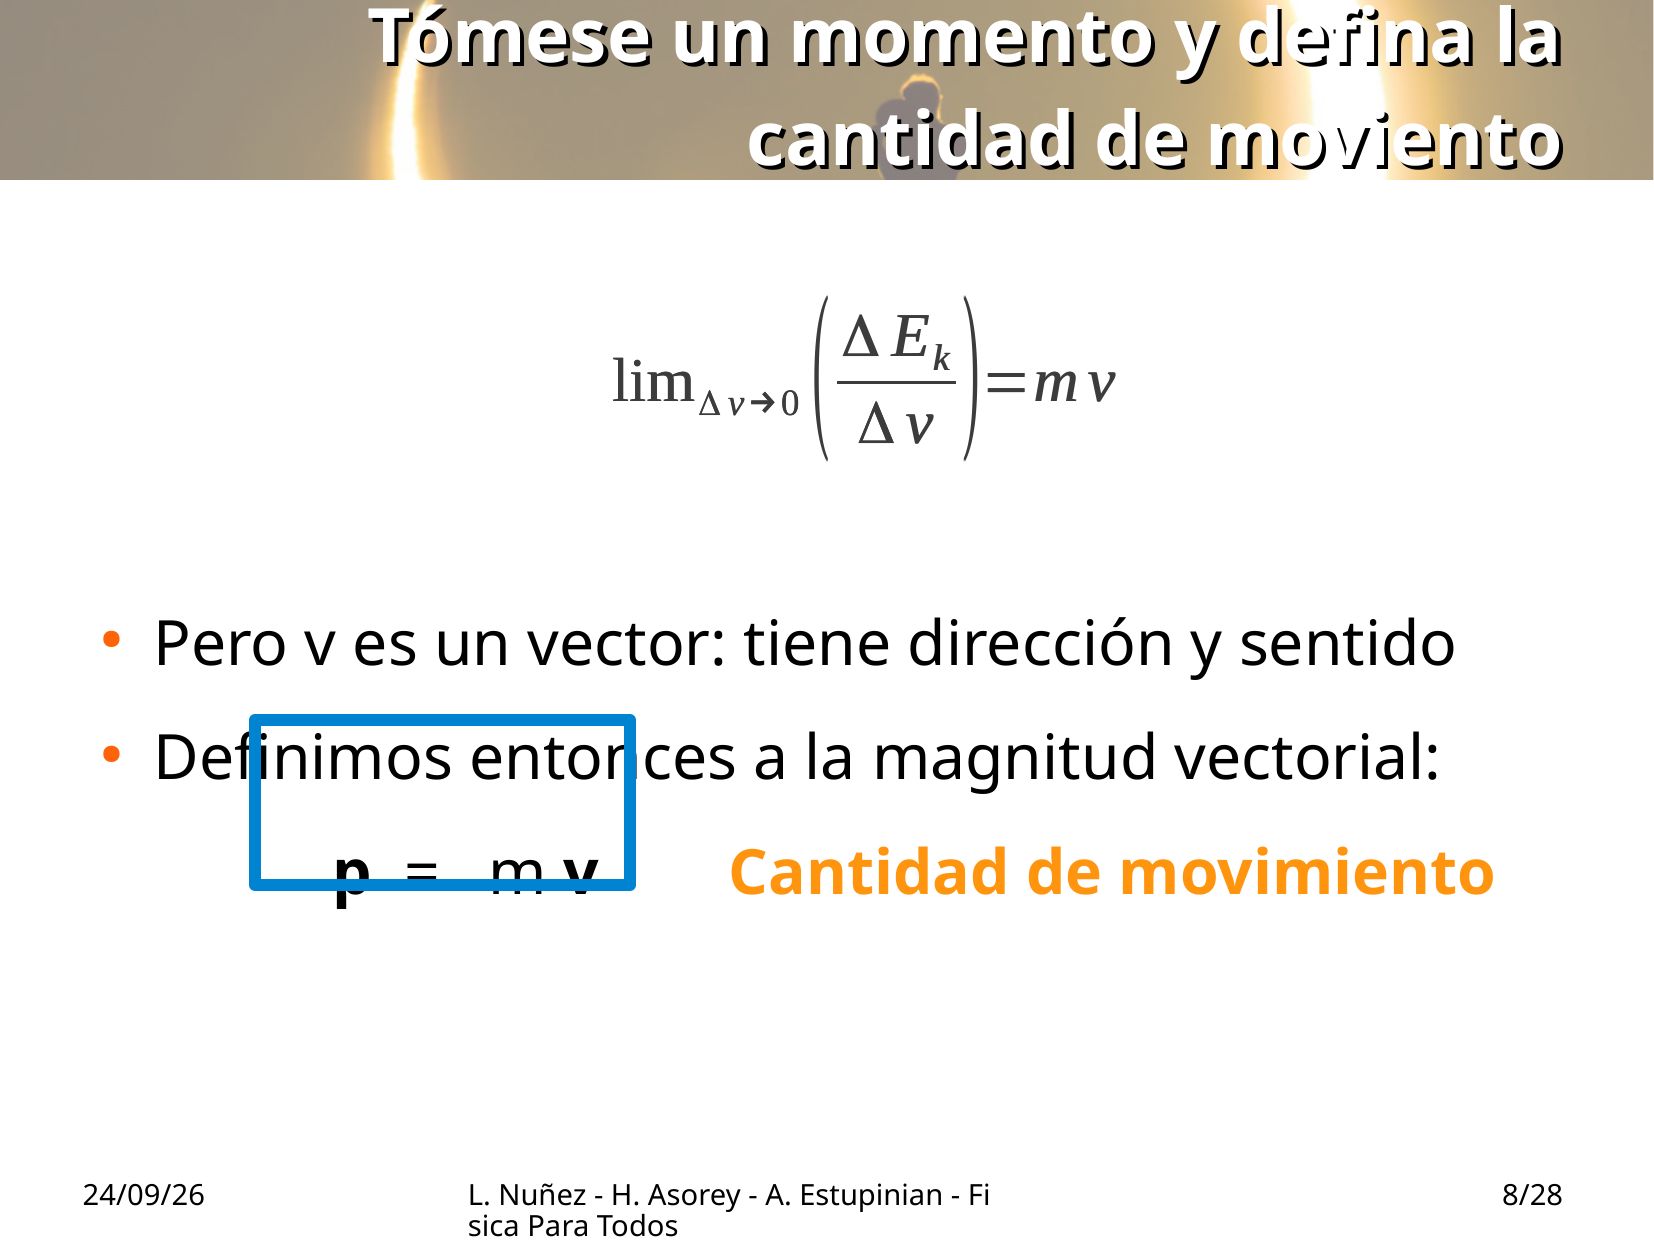

# Tómese un momento y defina la cantidad de moviento
Pero v es un vector: tiene dirección y sentido
Definimos entonces a la magnitud vectorial:
 p = m v Cantidad de movimiento
L. Nuñez - H. Asorey - A. Estupinian - Fisica Para Todos
8